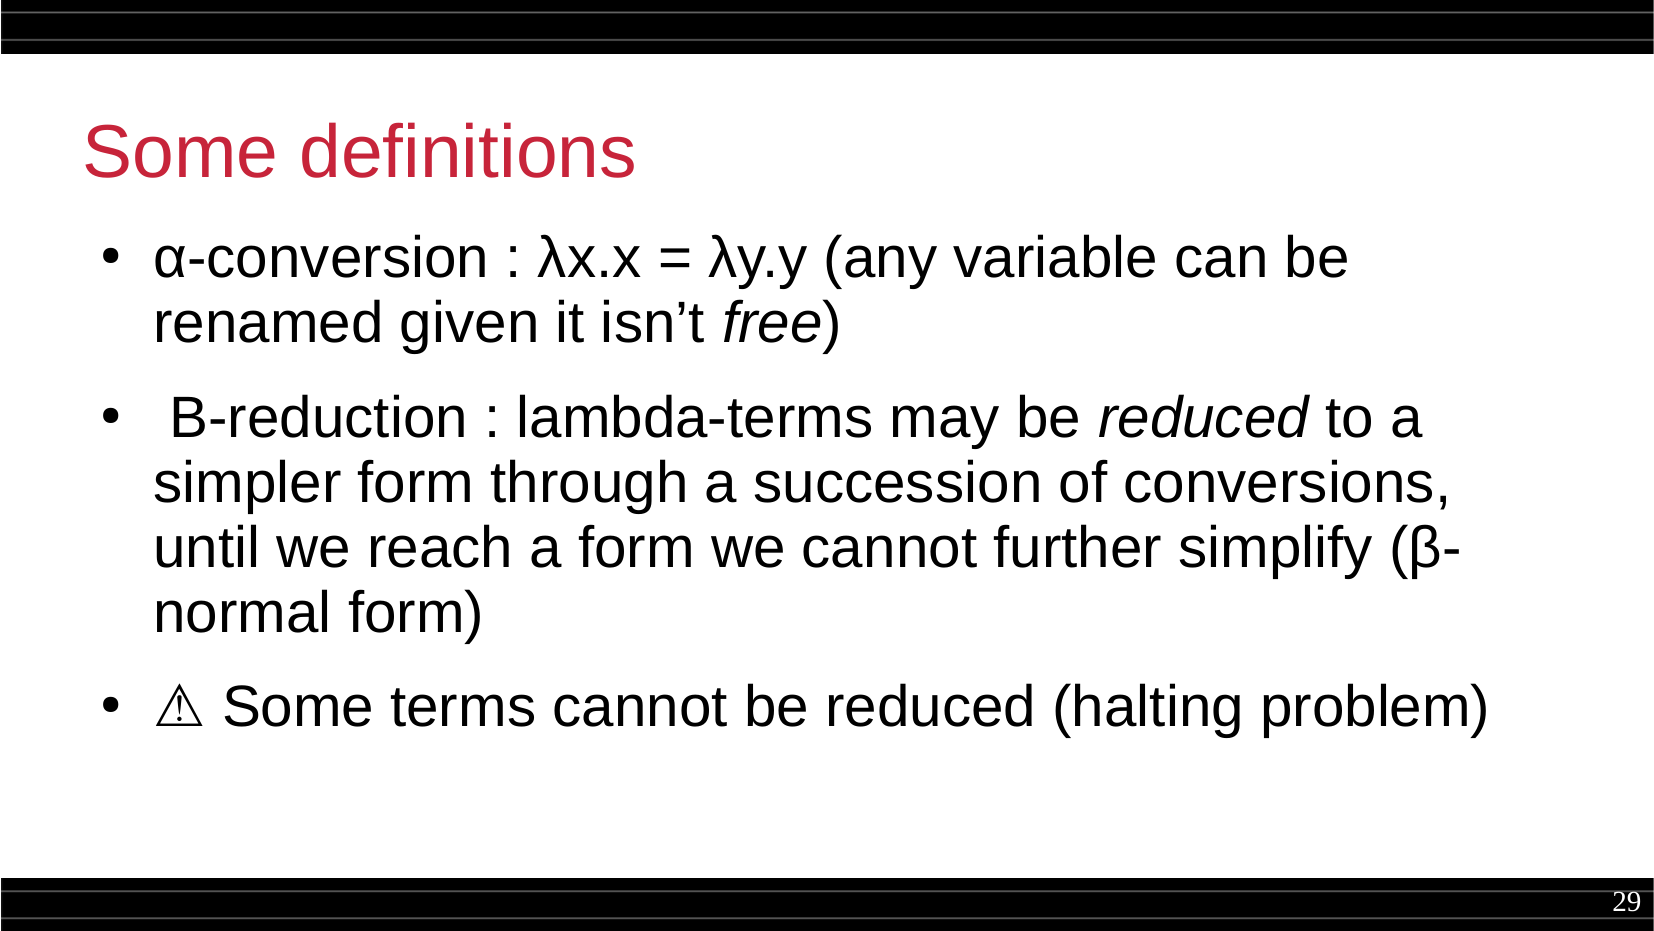

# Some definitions
α-conversion : λx.x = λy.y (any variable can be renamed given it isn’t free)
 Β-reduction : lambda-terms may be reduced to a simpler form through a succession of conversions, until we reach a form we cannot further simplify (β-normal form)
⚠ Some terms cannot be reduced (halting problem)️